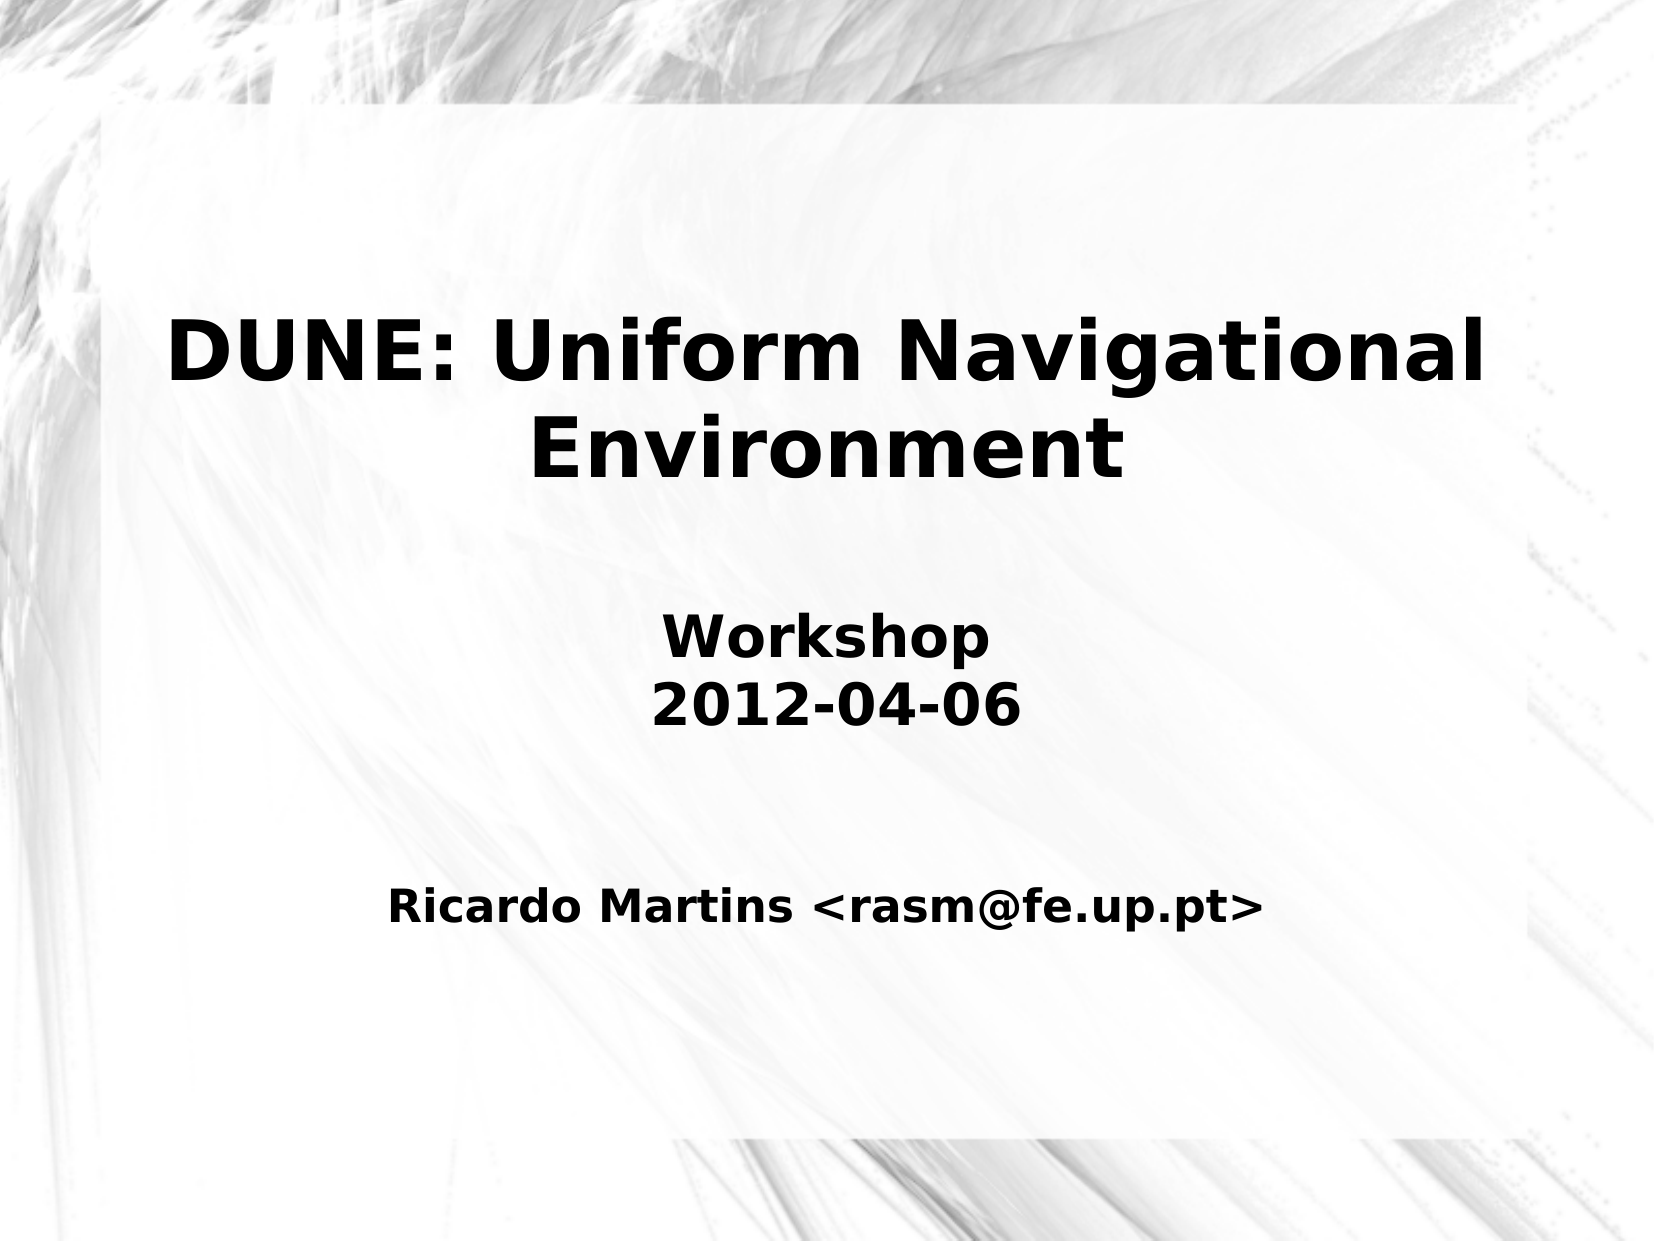

# DUNE: Uniform Navigational Environment
Workshop
 2012-04-06
Ricardo Martins <rasm@fe.up.pt>